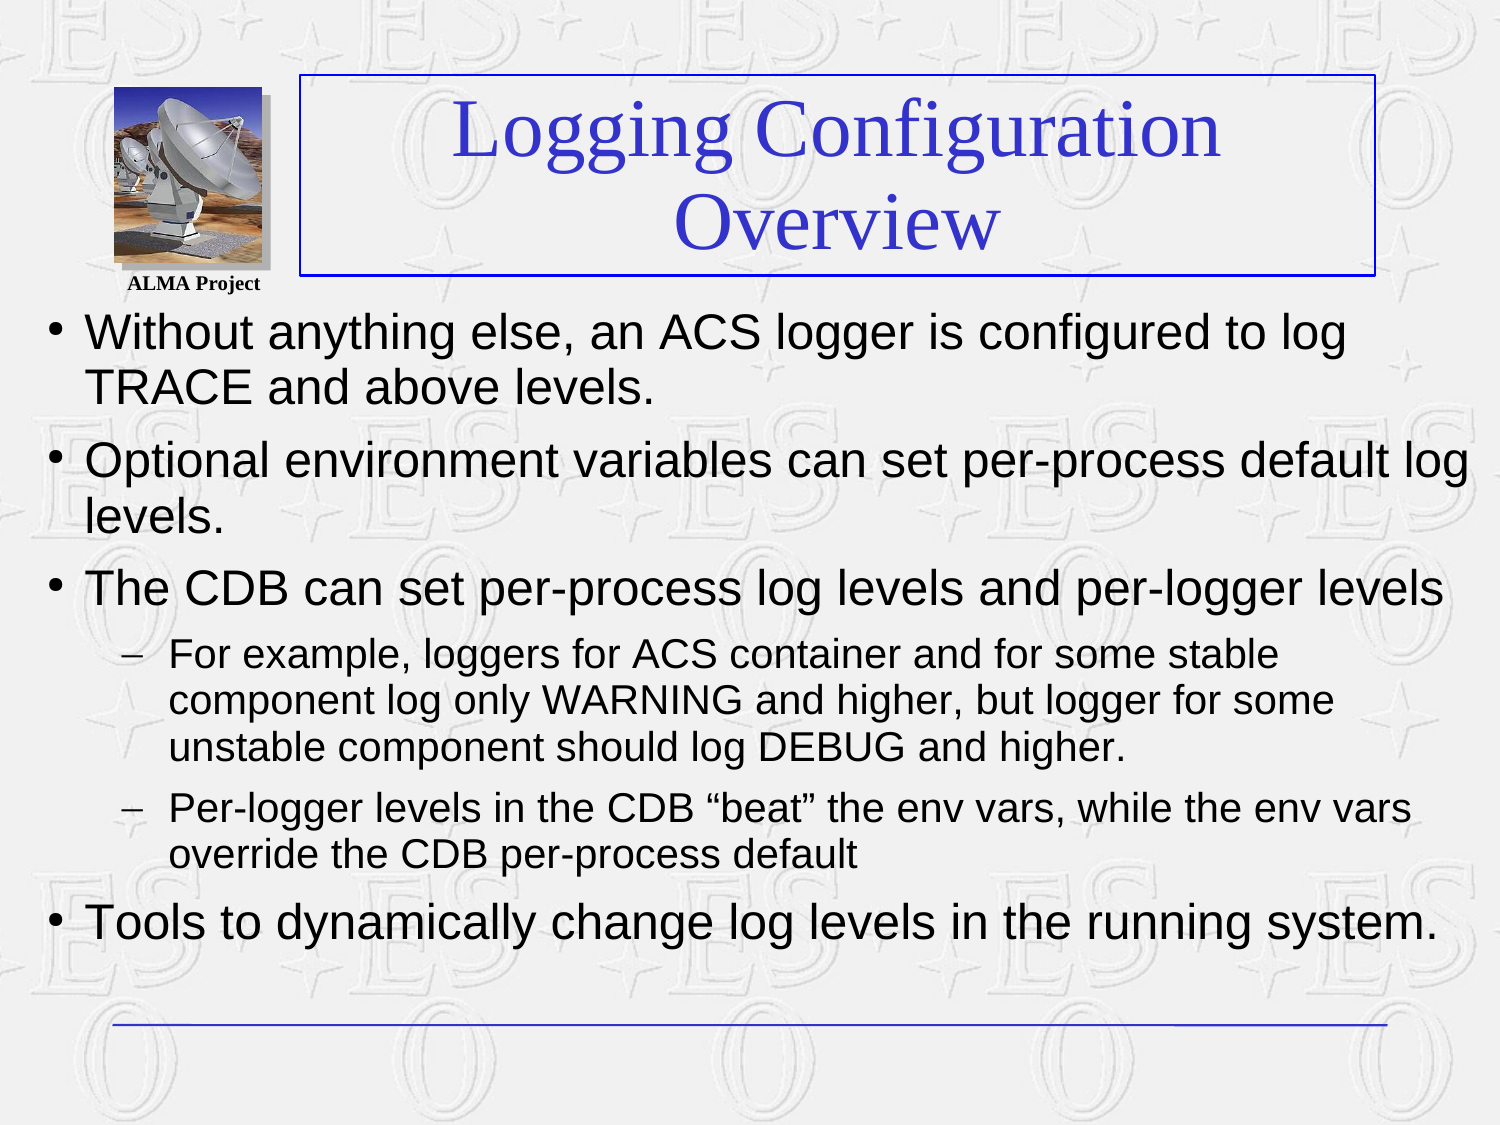

# Logging Configuration Overview
Without anything else, an ACS logger is configured to log TRACE and above levels.
Optional environment variables can set per-process default log levels.
The CDB can set per-process log levels and per-logger levels
For example, loggers for ACS container and for some stable component log only WARNING and higher, but logger for some unstable component should log DEBUG and higher.
Per-logger levels in the CDB “beat” the env vars, while the env vars override the CDB per-process default
Tools to dynamically change log levels in the running system.